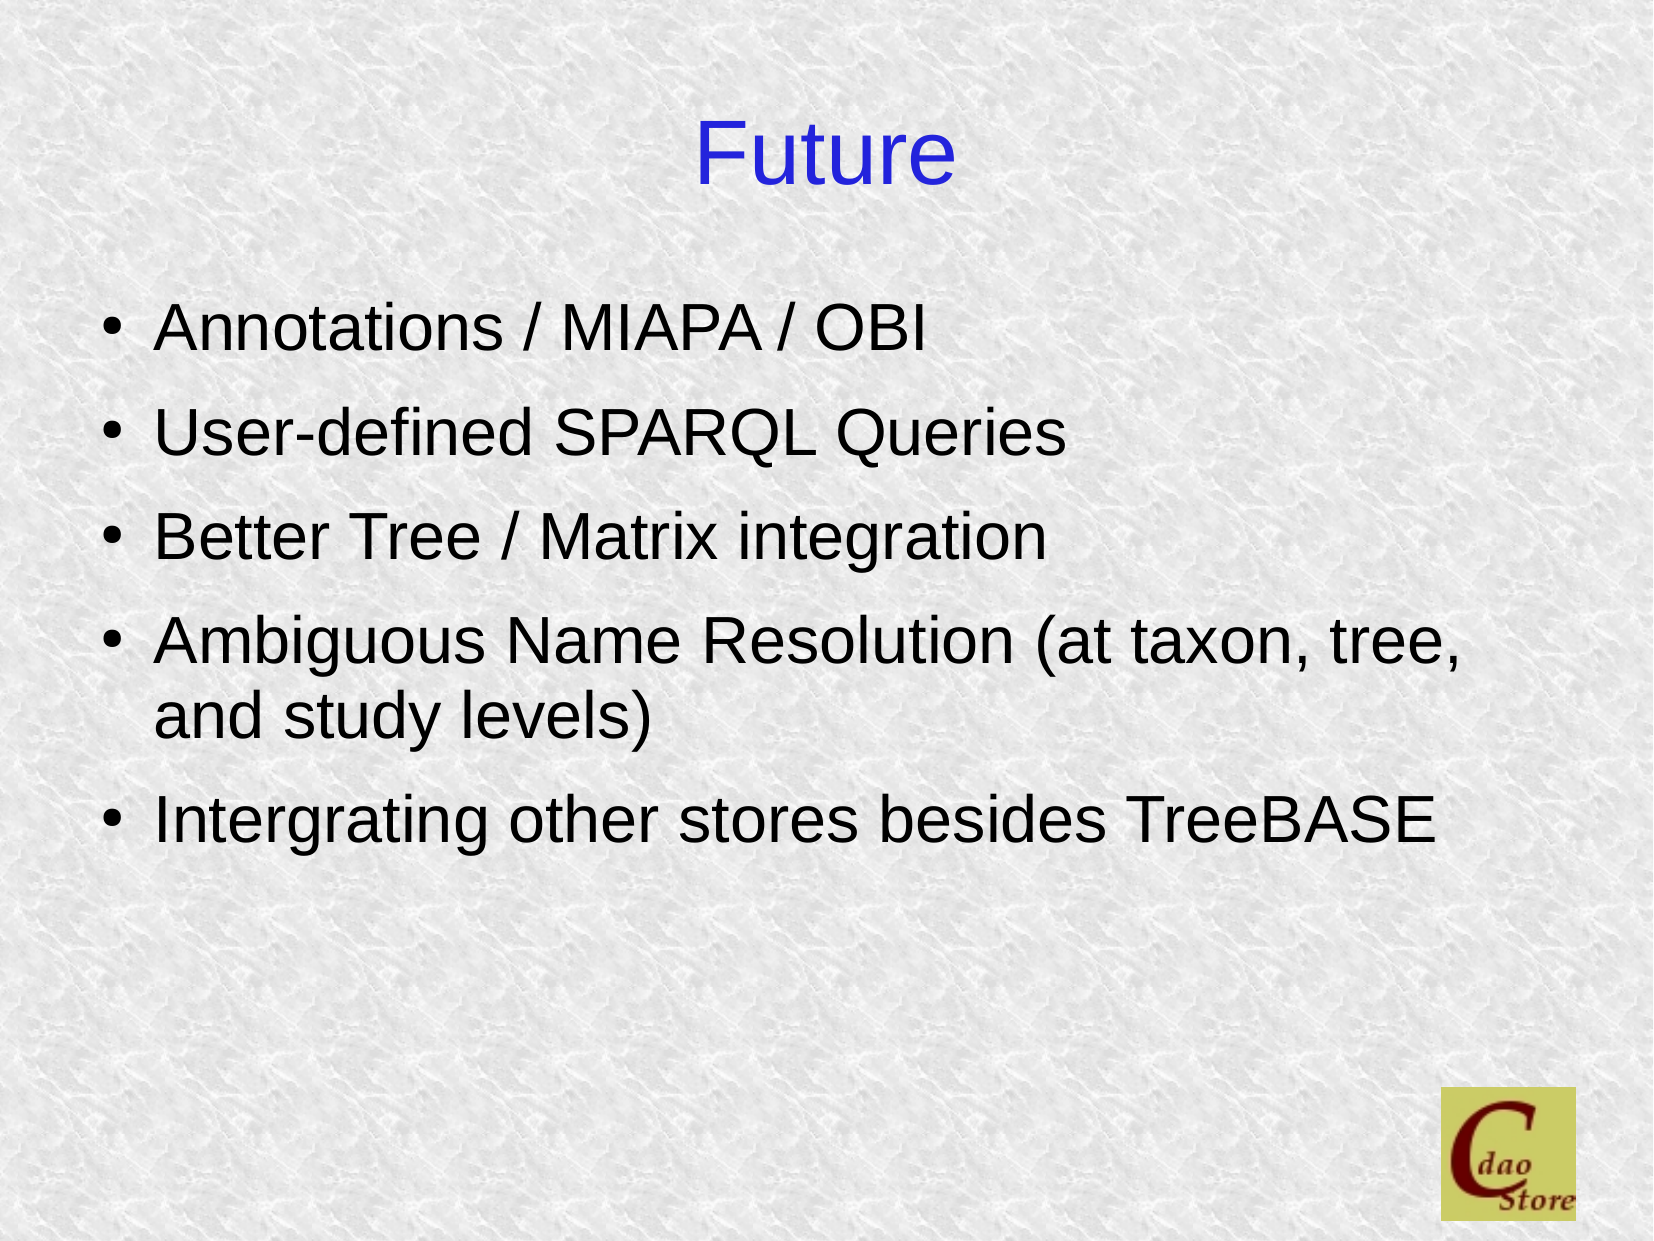

# Future
Annotations / MIAPA / OBI
User-defined SPARQL Queries
Better Tree / Matrix integration
Ambiguous Name Resolution (at taxon, tree, and study levels)
Intergrating other stores besides TreeBASE